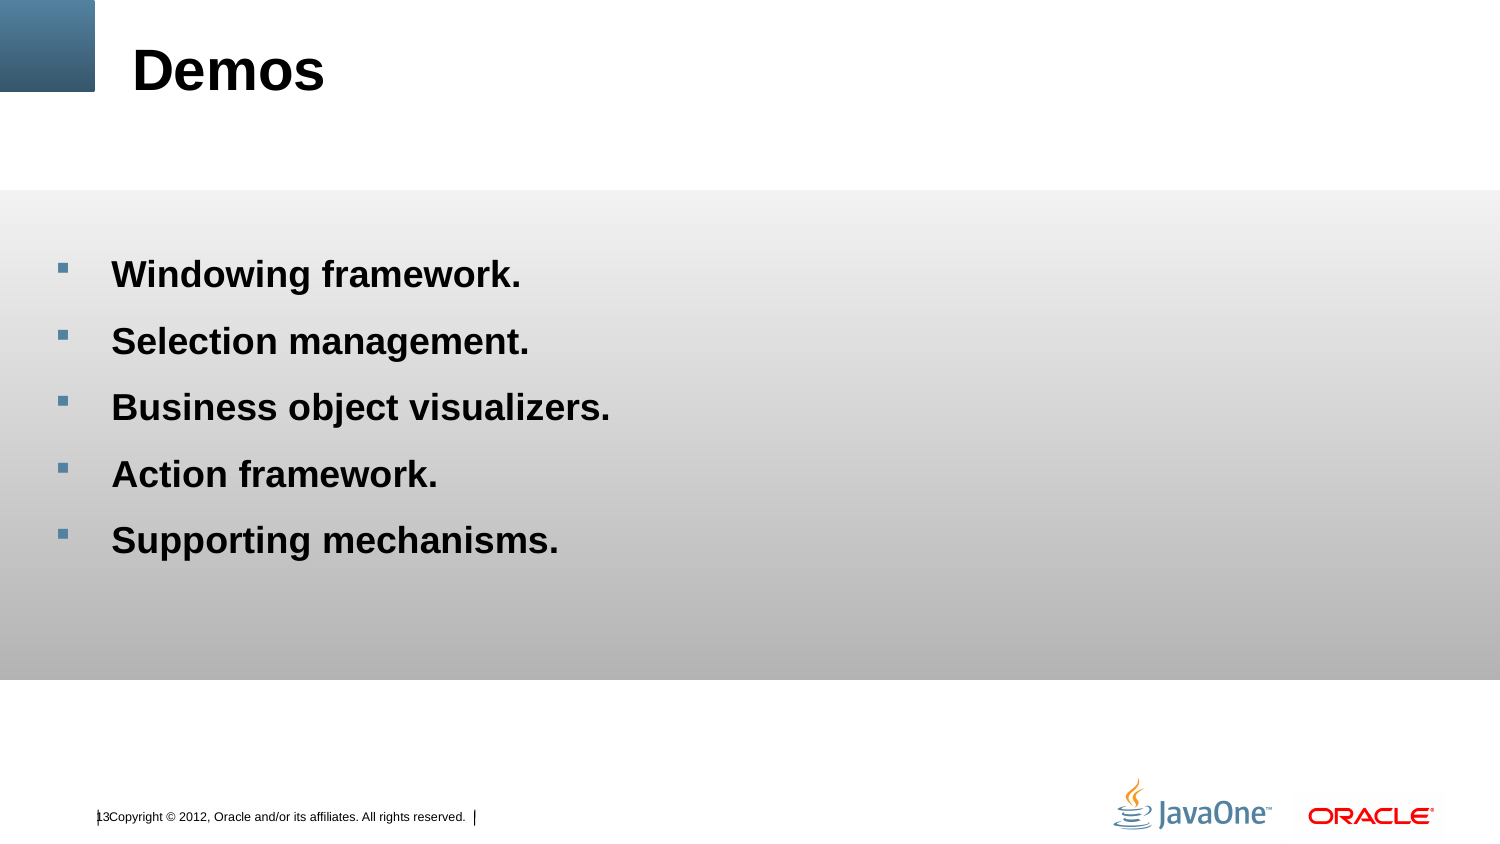

# Demos
Windowing framework.
Selection management.
Business object visualizers.
Action framework.
Supporting mechanisms.